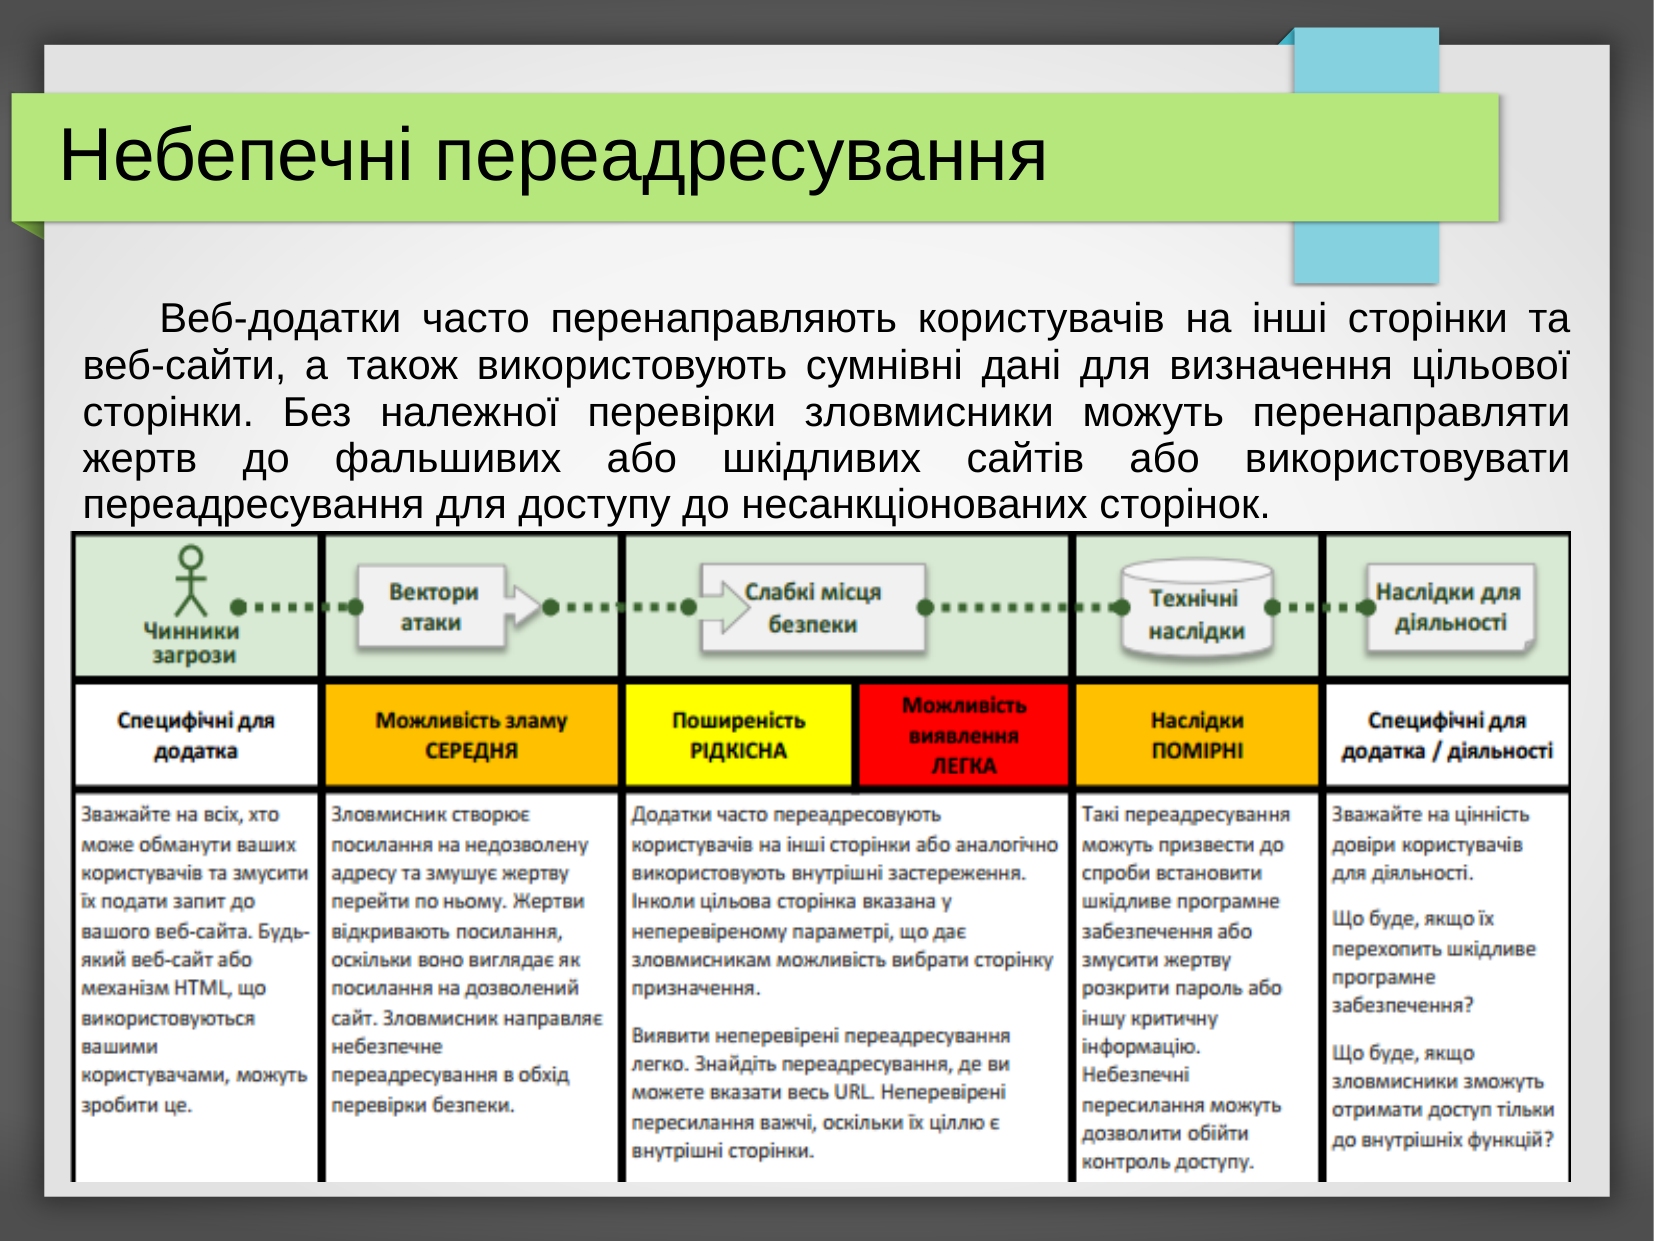

# Небепечні переадресування
Веб-додатки часто перенаправляють користувачів на інші сторінки та веб-сайти, а також використовують сумнівні дані для визначення цільової сторінки. Без належної перевірки зловмисники можуть перенаправляти жертв до фальшивих або шкідливих сайтів або використовувати переадресування для доступу до несанкціонованих сторінок.